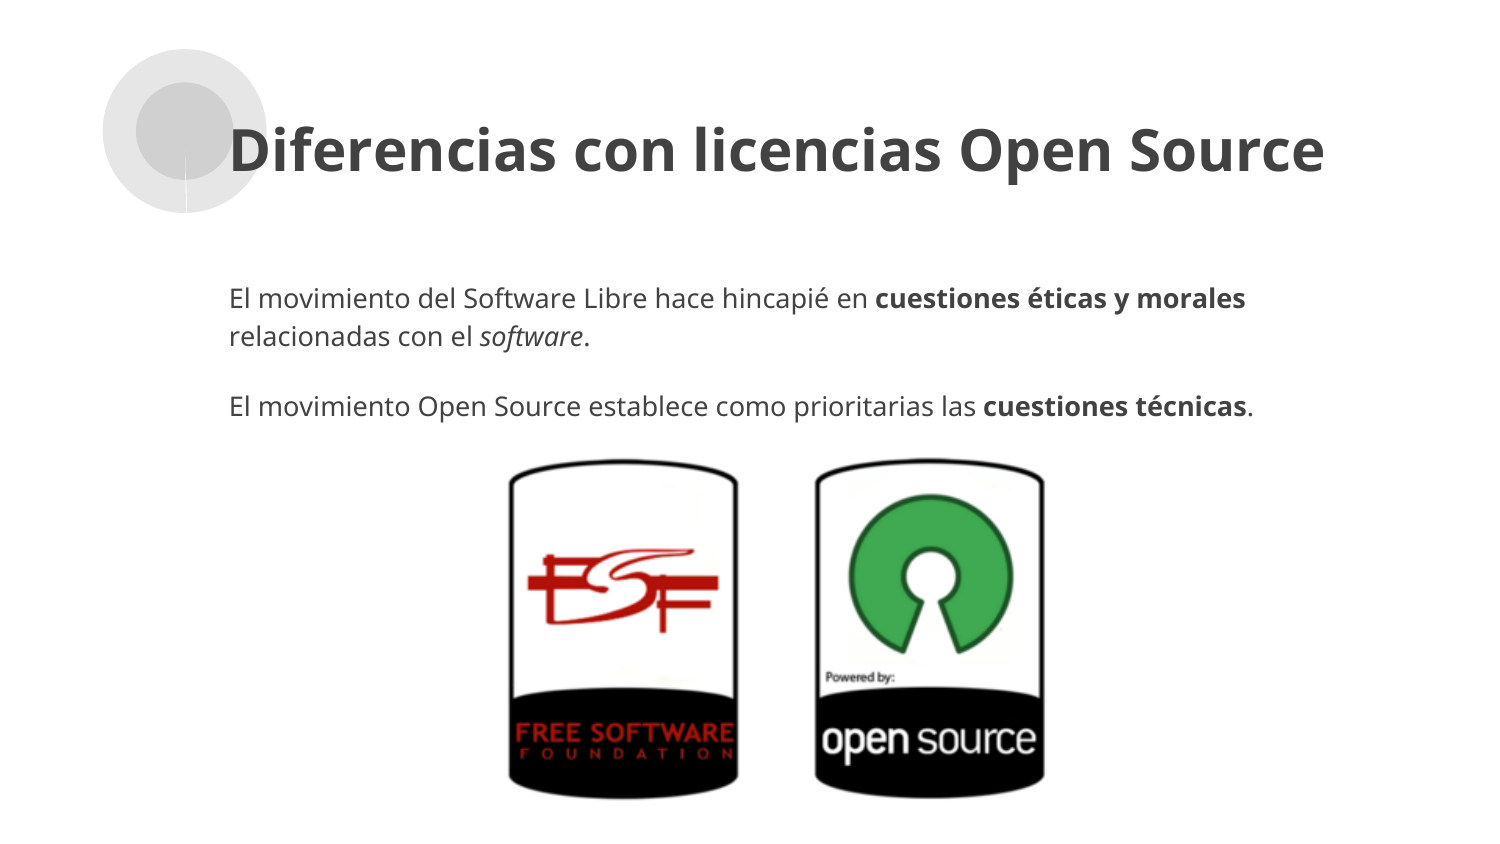

# Diferencias con licencias Open Source
El movimiento del Software Libre hace hincapié en cuestiones éticas y morales relacionadas con el software.
El movimiento Open Source establece como prioritarias las cuestiones técnicas.